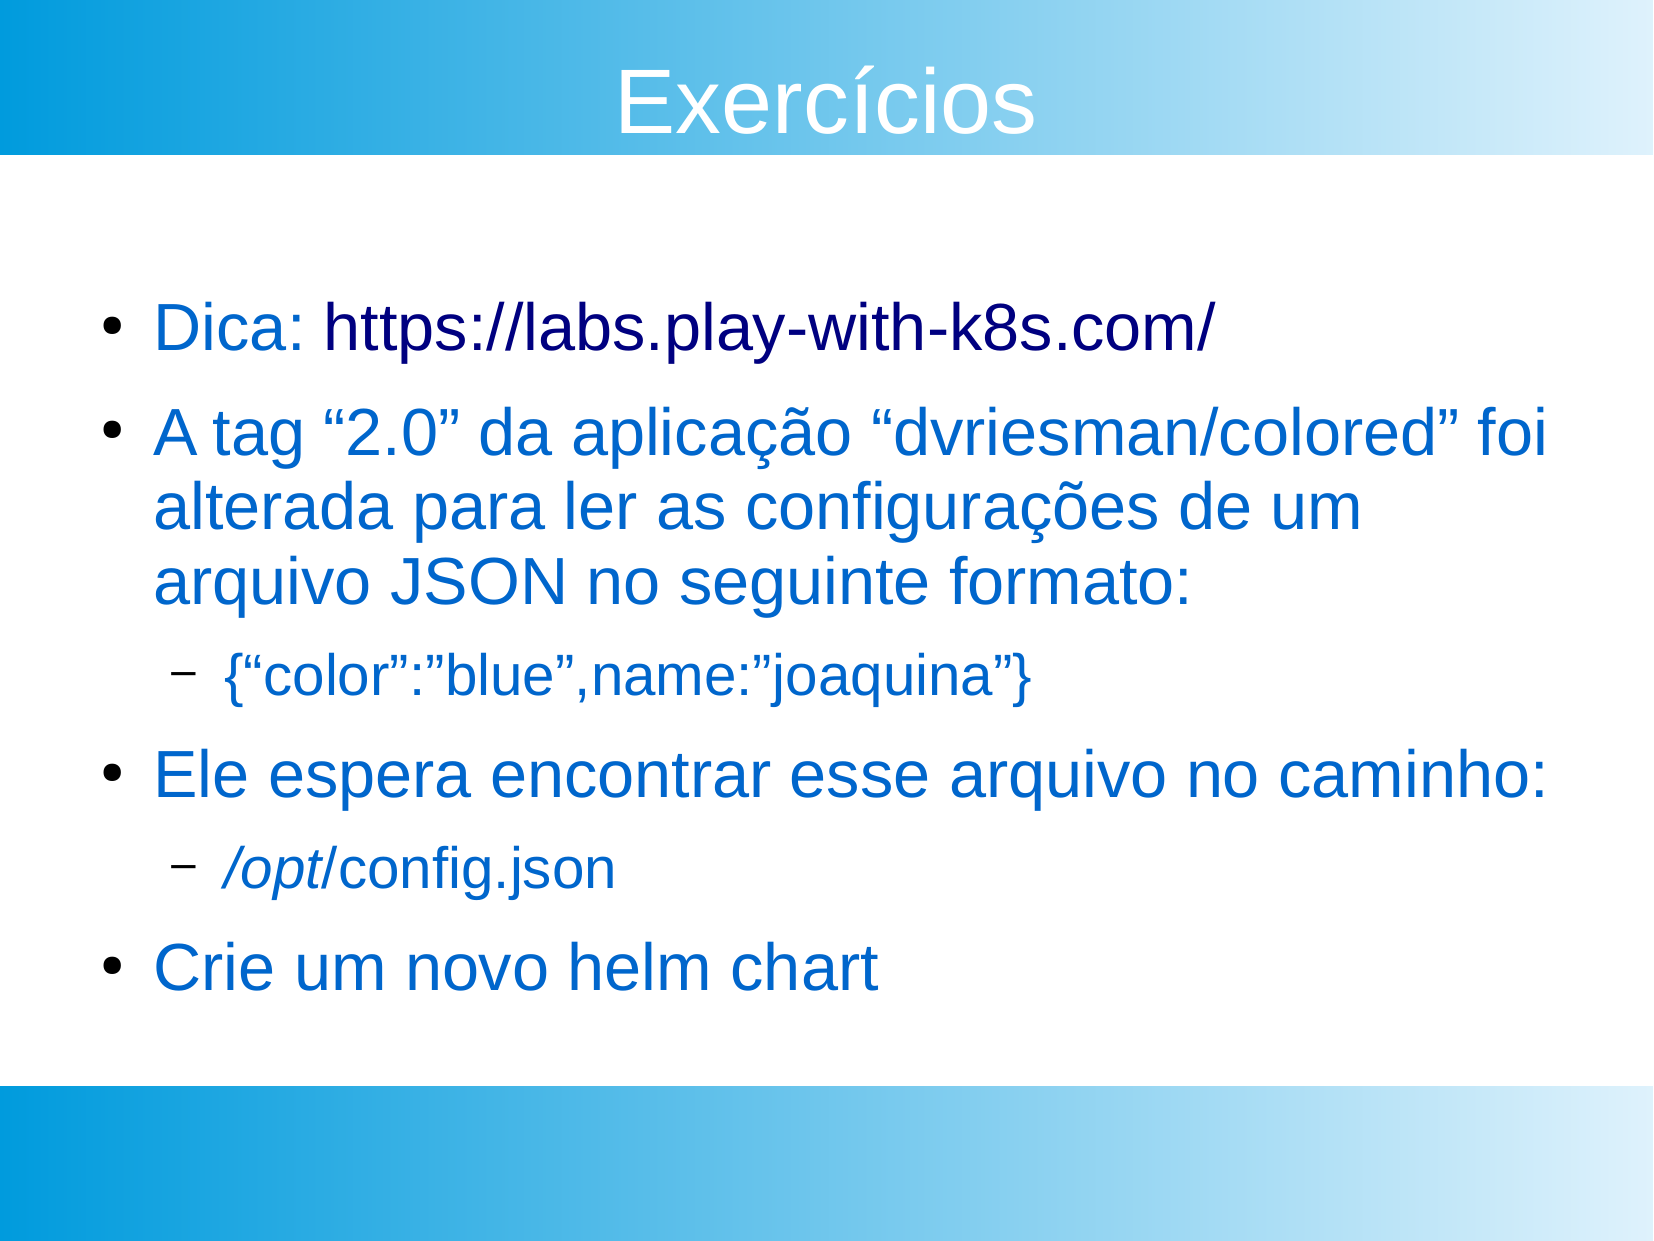

# Exercícios
Dica: https://labs.play-with-k8s.com/
A tag “2.0” da aplicação “dvriesman/colored” foi alterada para ler as configurações de um arquivo JSON no seguinte formato:
{“color”:”blue”,name:”joaquina”}
Ele espera encontrar esse arquivo no caminho:
/opt/config.json
Crie um novo helm chart